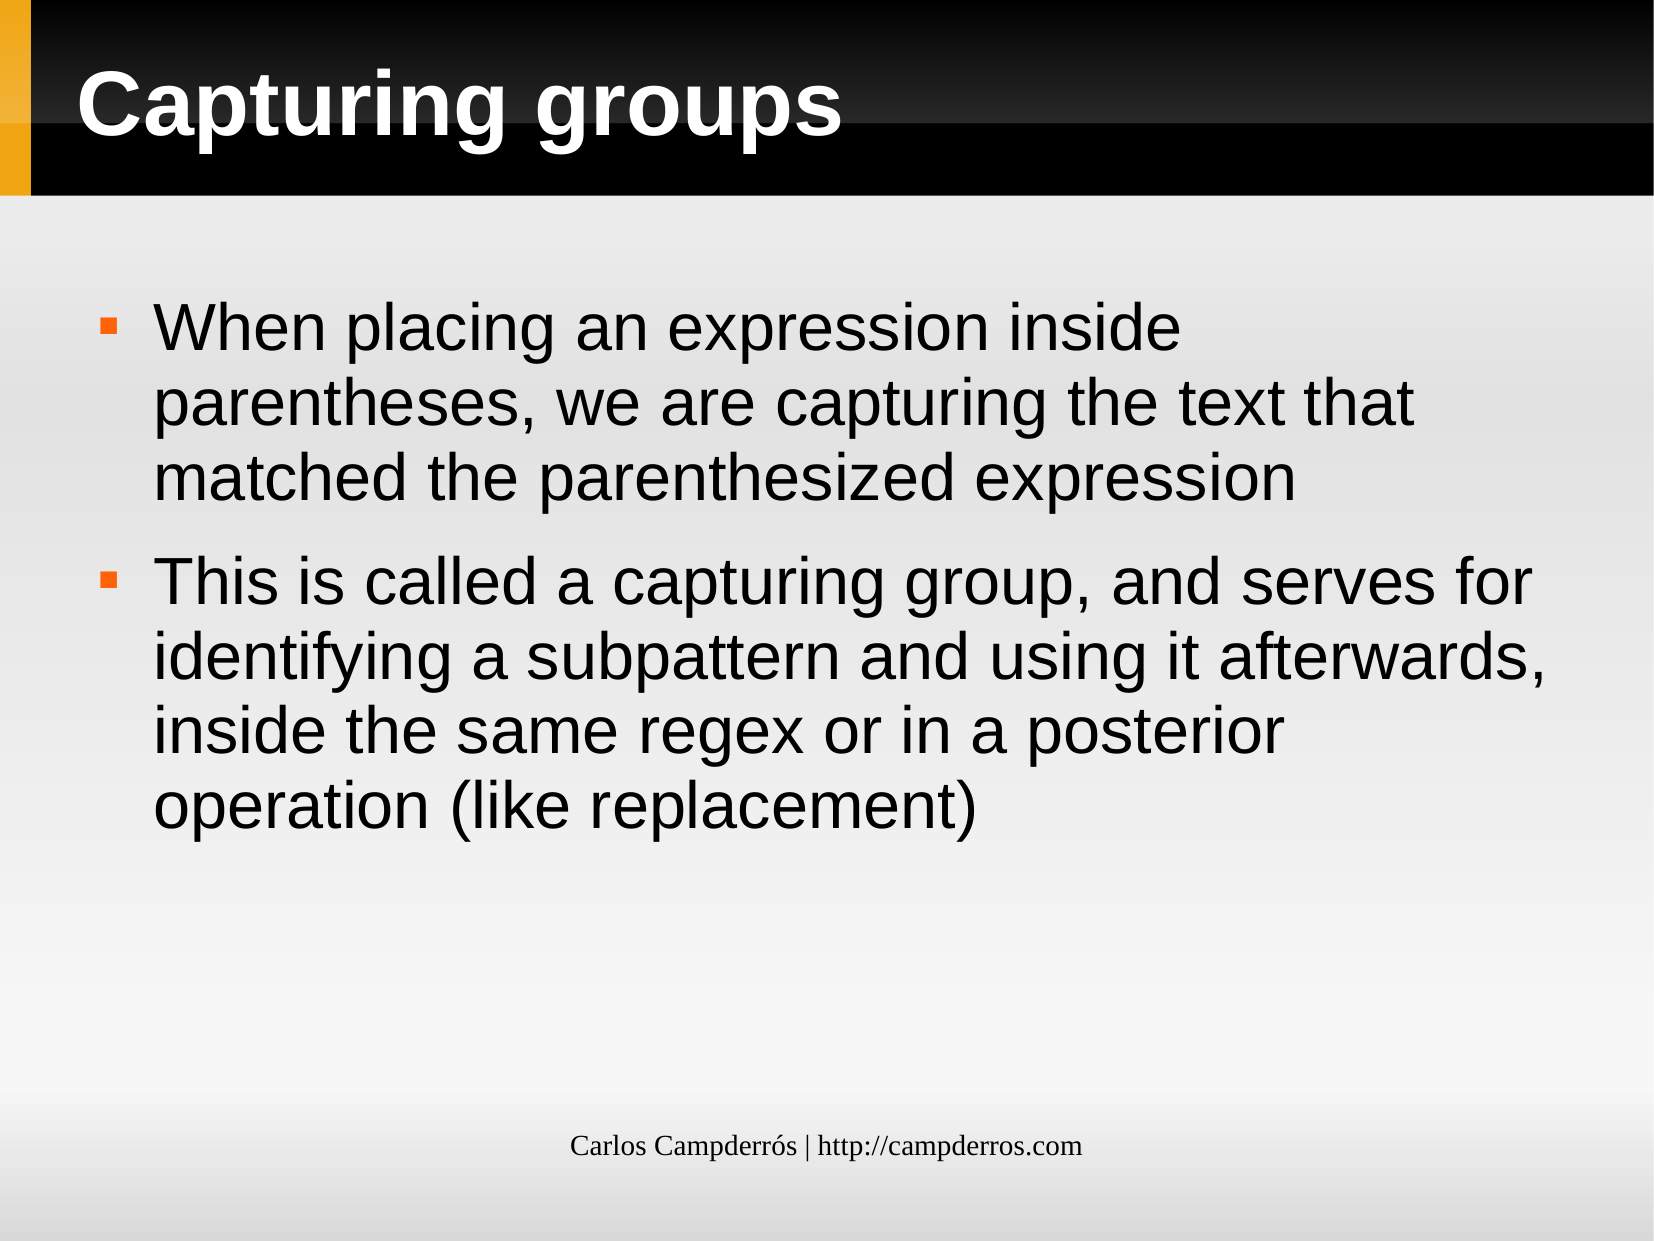

# Capturing groups
When placing an expression inside parentheses, we are capturing the text that matched the parenthesized expression
This is called a capturing group, and serves for identifying a subpattern and using it afterwards, inside the same regex or in a posterior operation (like replacement)
Carlos Campderrós | http://campderros.com